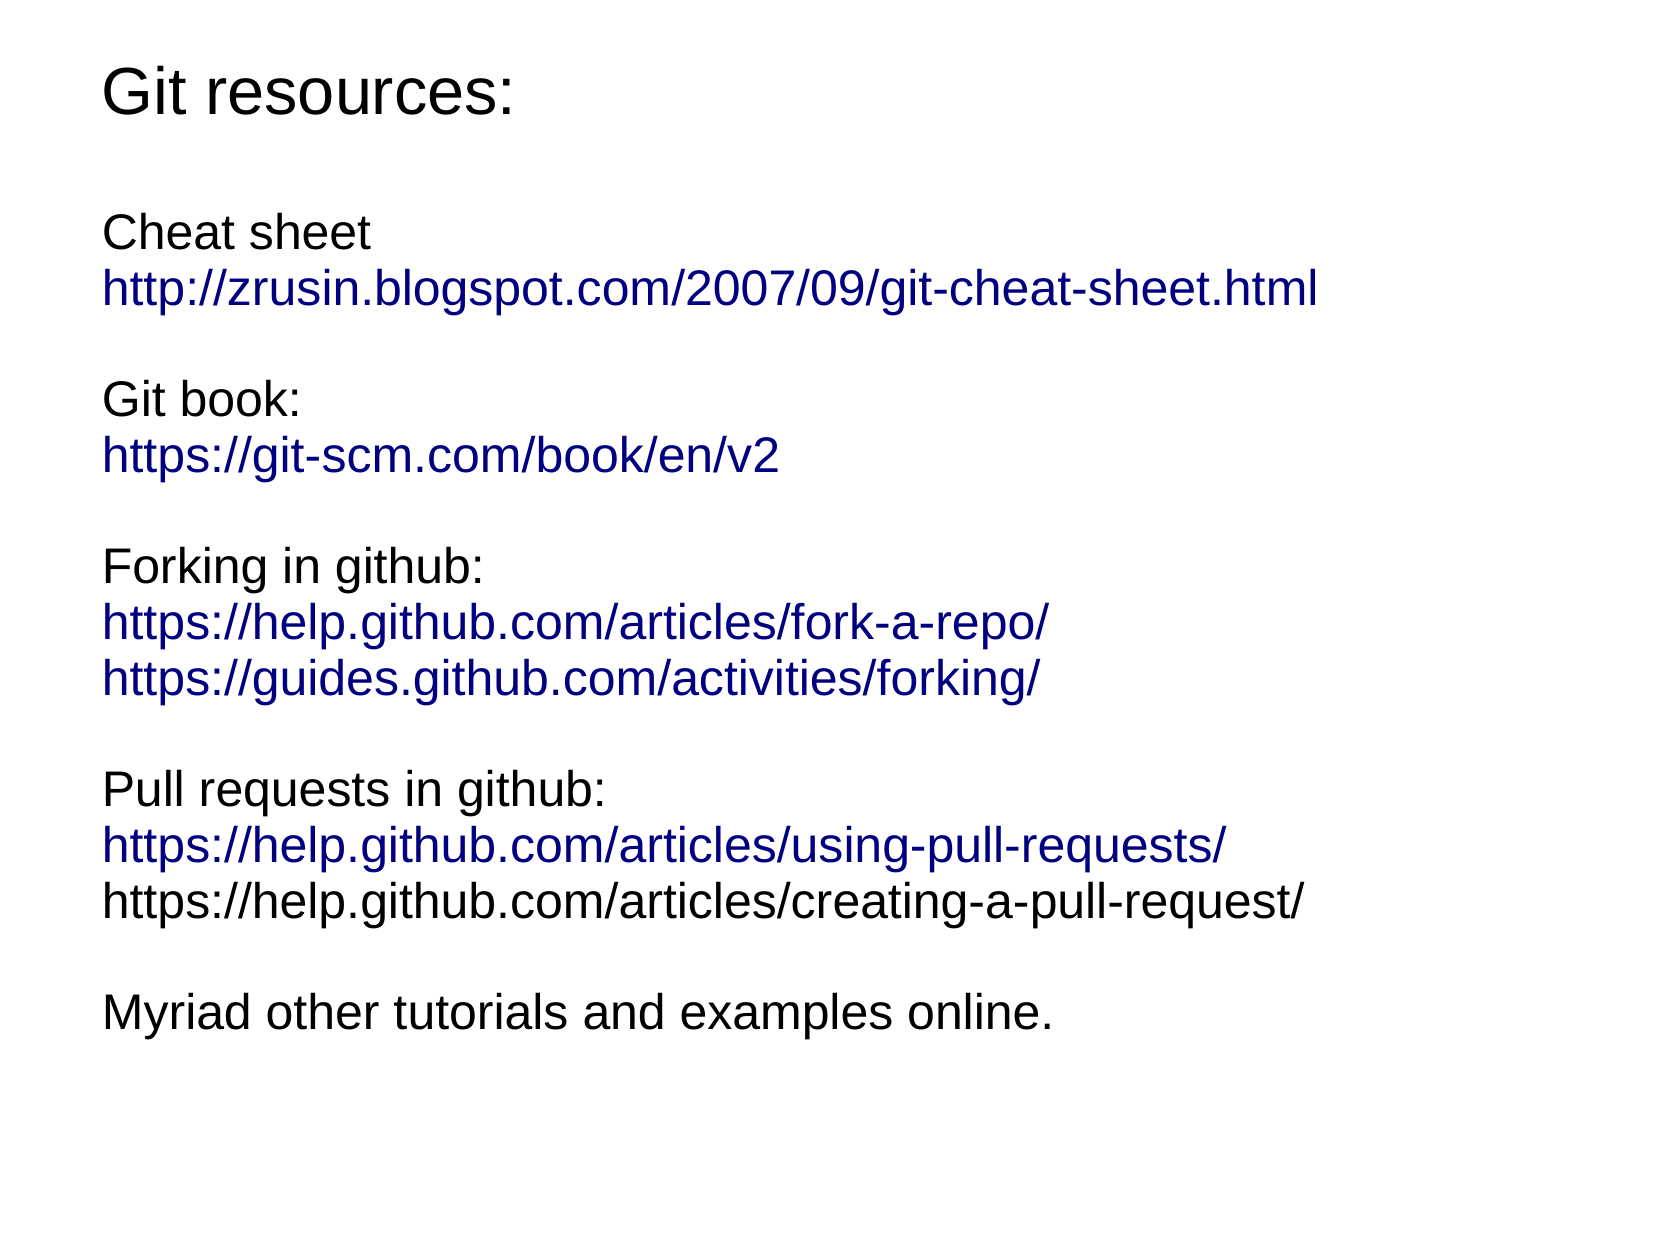

# Git resources:
Cheat sheet
http://zrusin.blogspot.com/2007/09/git-cheat-sheet.html
Git book:
https://git-scm.com/book/en/v2
Forking in github:
https://help.github.com/articles/fork-a-repo/
https://guides.github.com/activities/forking/
Pull requests in github:
https://help.github.com/articles/using-pull-requests/
https://help.github.com/articles/creating-a-pull-request/
Myriad other tutorials and examples online.